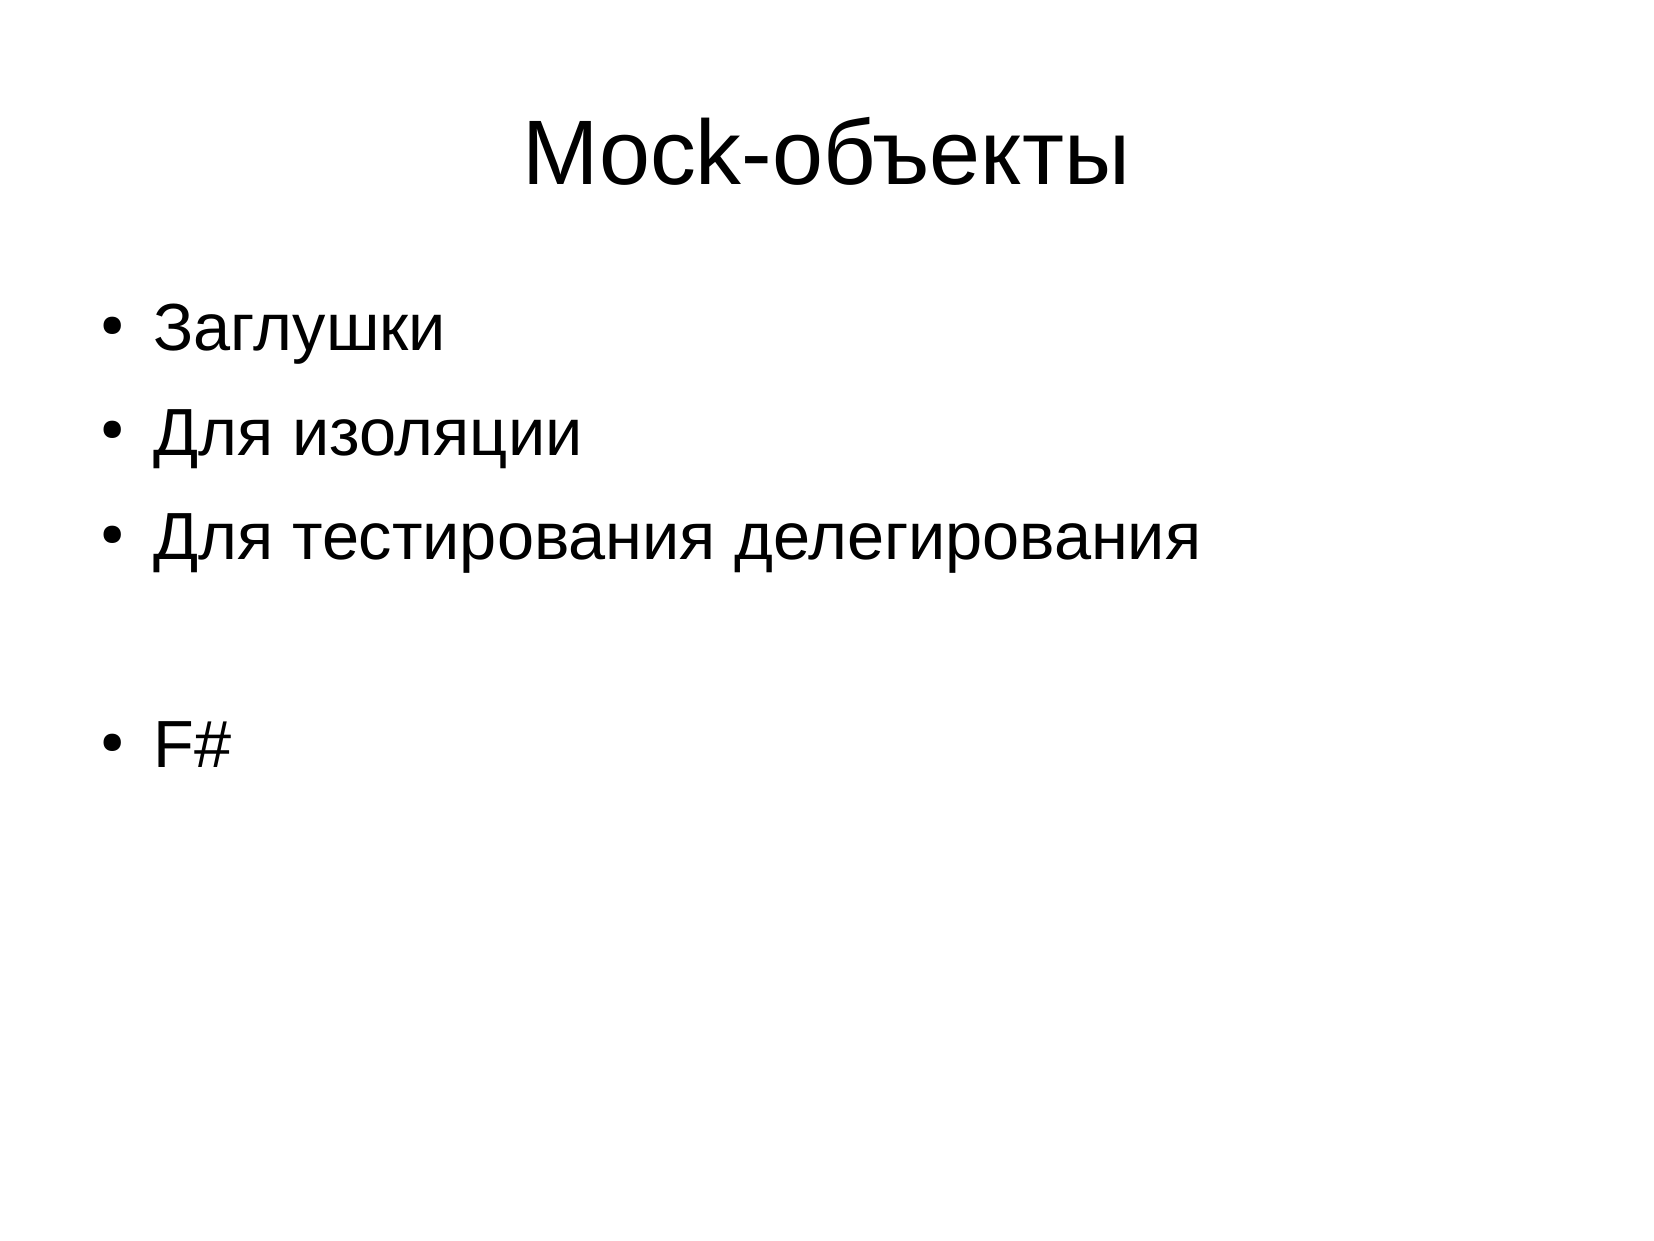

# Mock-объекты
Заглушки
Для изоляции
Для тестирования делегирования
F#